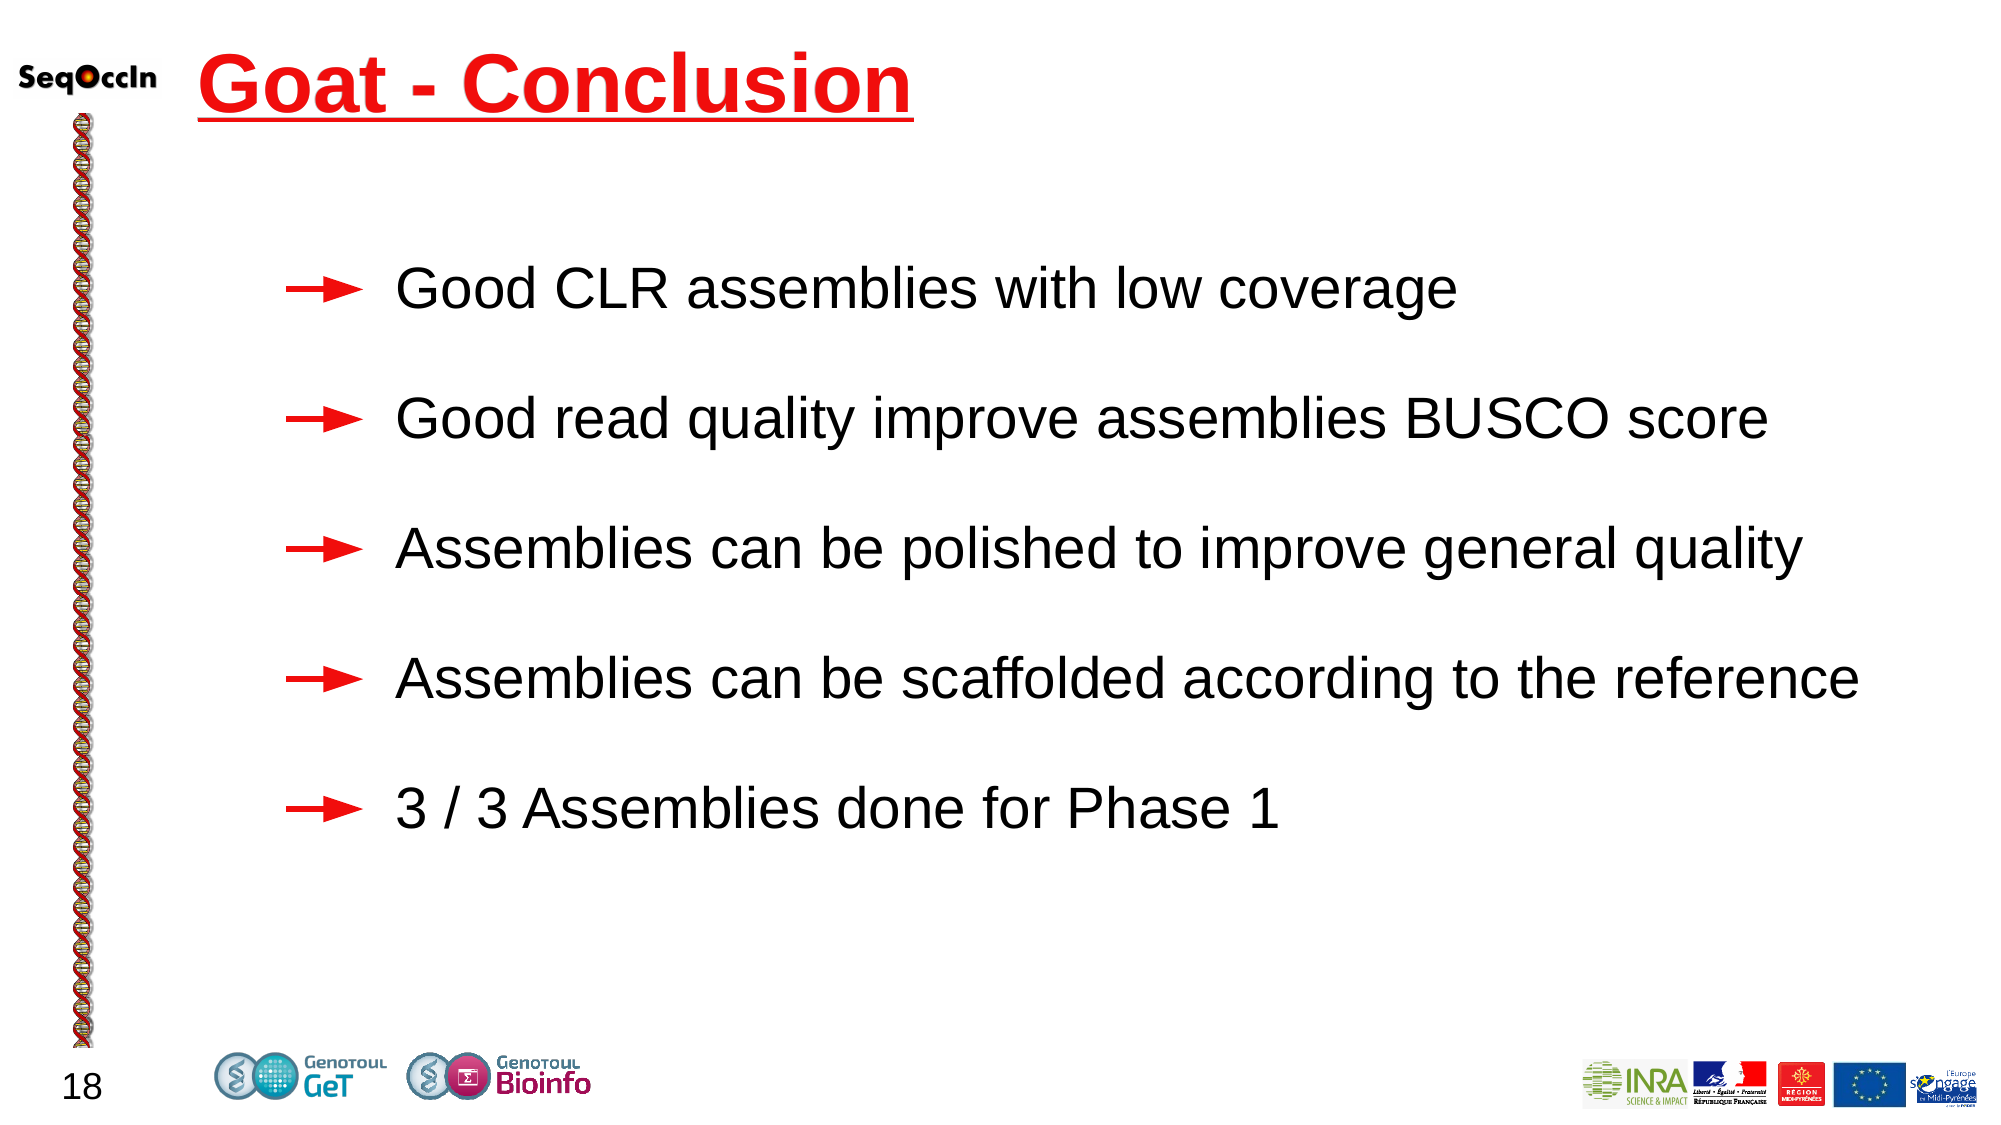

Goat - Conclusion
Good CLR assemblies with low coverage
Good read quality improve assemblies BUSCO score
Assemblies can be polished to improve general quality
Assemblies can be scaffolded according to the reference
3 / 3 Assemblies done for Phase 1